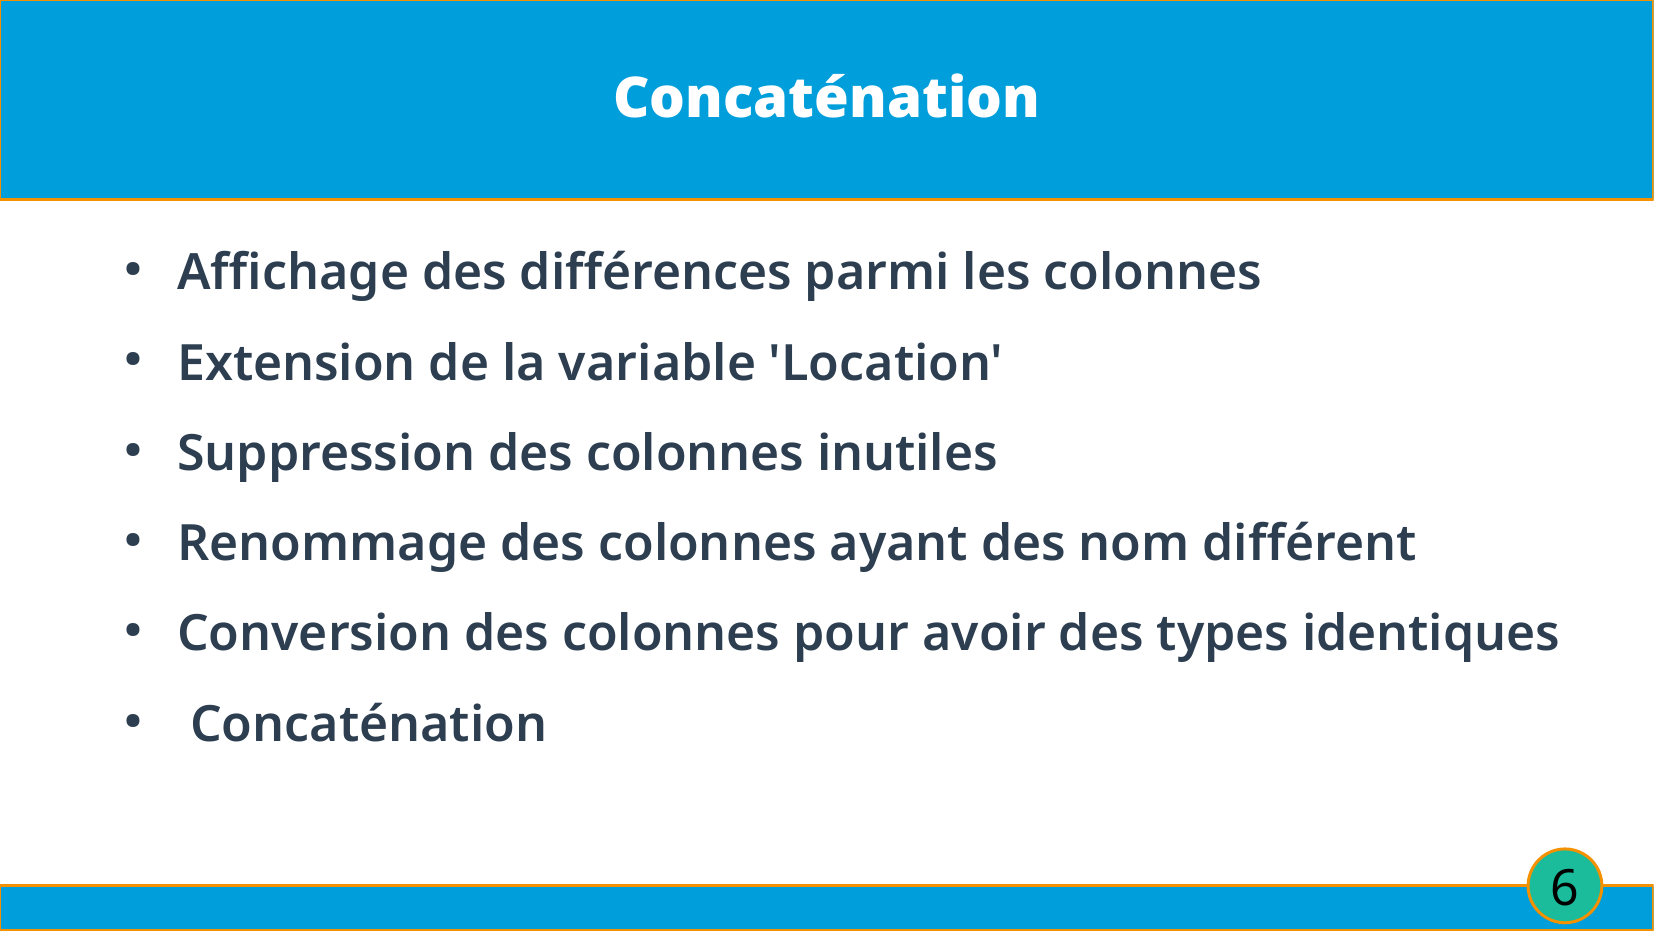

# Concaténation
Affichage des différences parmi les colonnes
Extension de la variable 'Location'
Suppression des colonnes inutiles
Renommage des colonnes ayant des nom différent
Conversion des colonnes pour avoir des types identiques
 Concaténation